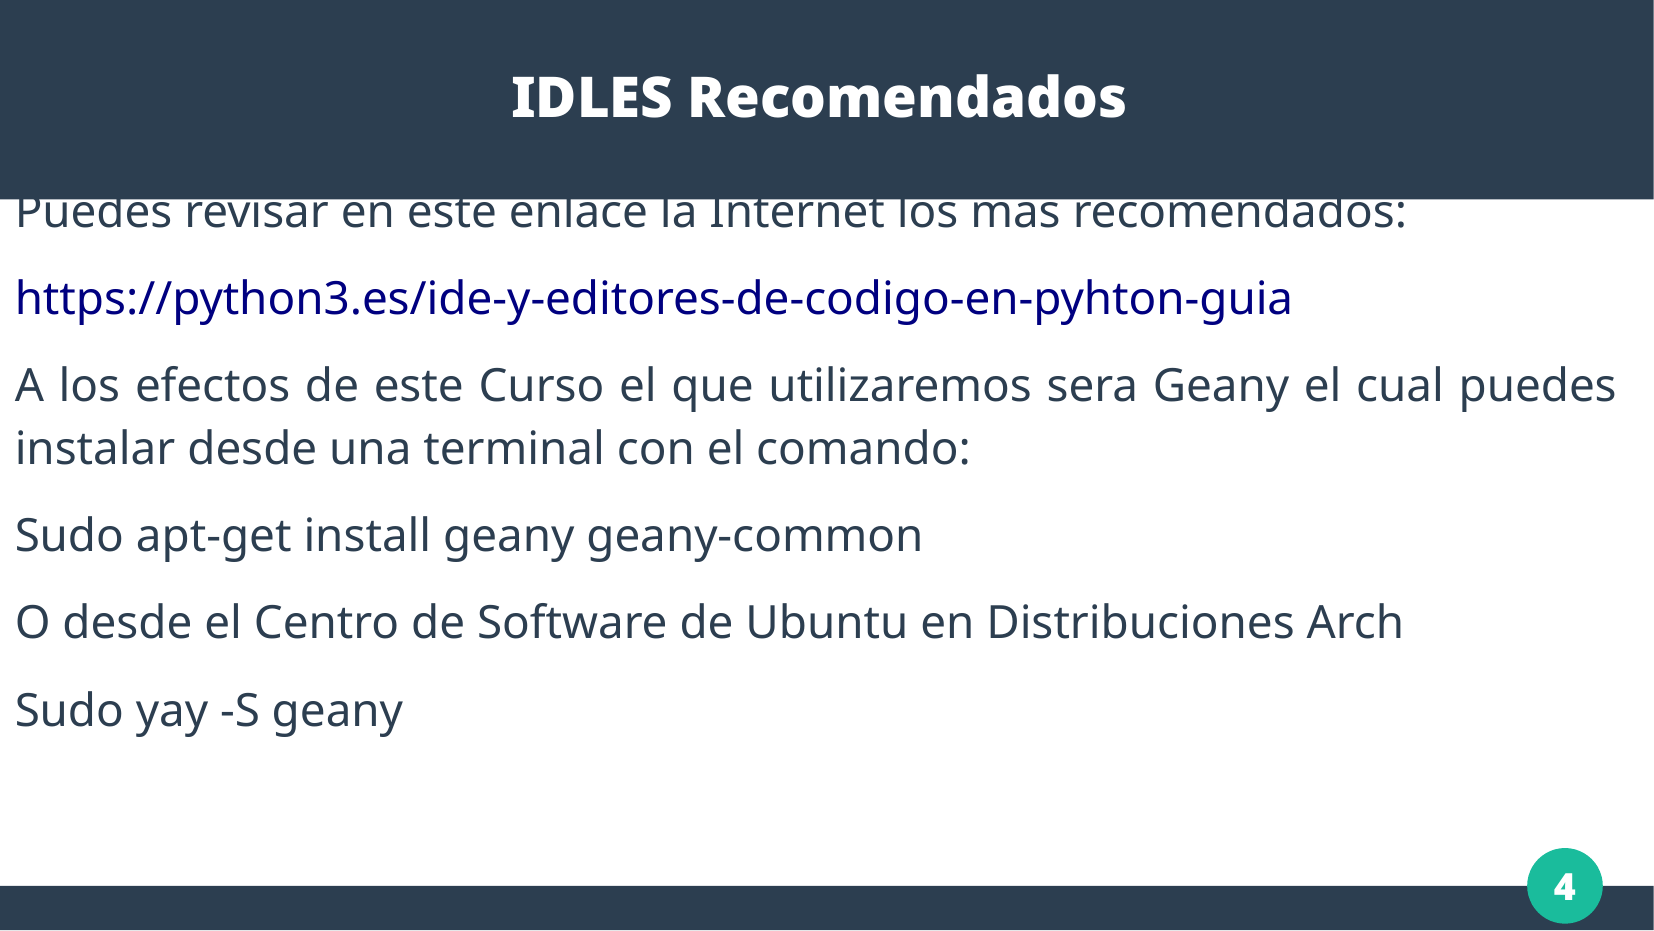

# IDLES Recomendados
Puedes revisar en este enlace la Internet los mas recomendados:
https://python3.es/ide-y-editores-de-codigo-en-pyhton-guia
A los efectos de este Curso el que utilizaremos sera Geany el cual puedes instalar desde una terminal con el comando:
Sudo apt-get install geany geany-common
O desde el Centro de Software de Ubuntu en Distribuciones Arch
Sudo yay -S geany